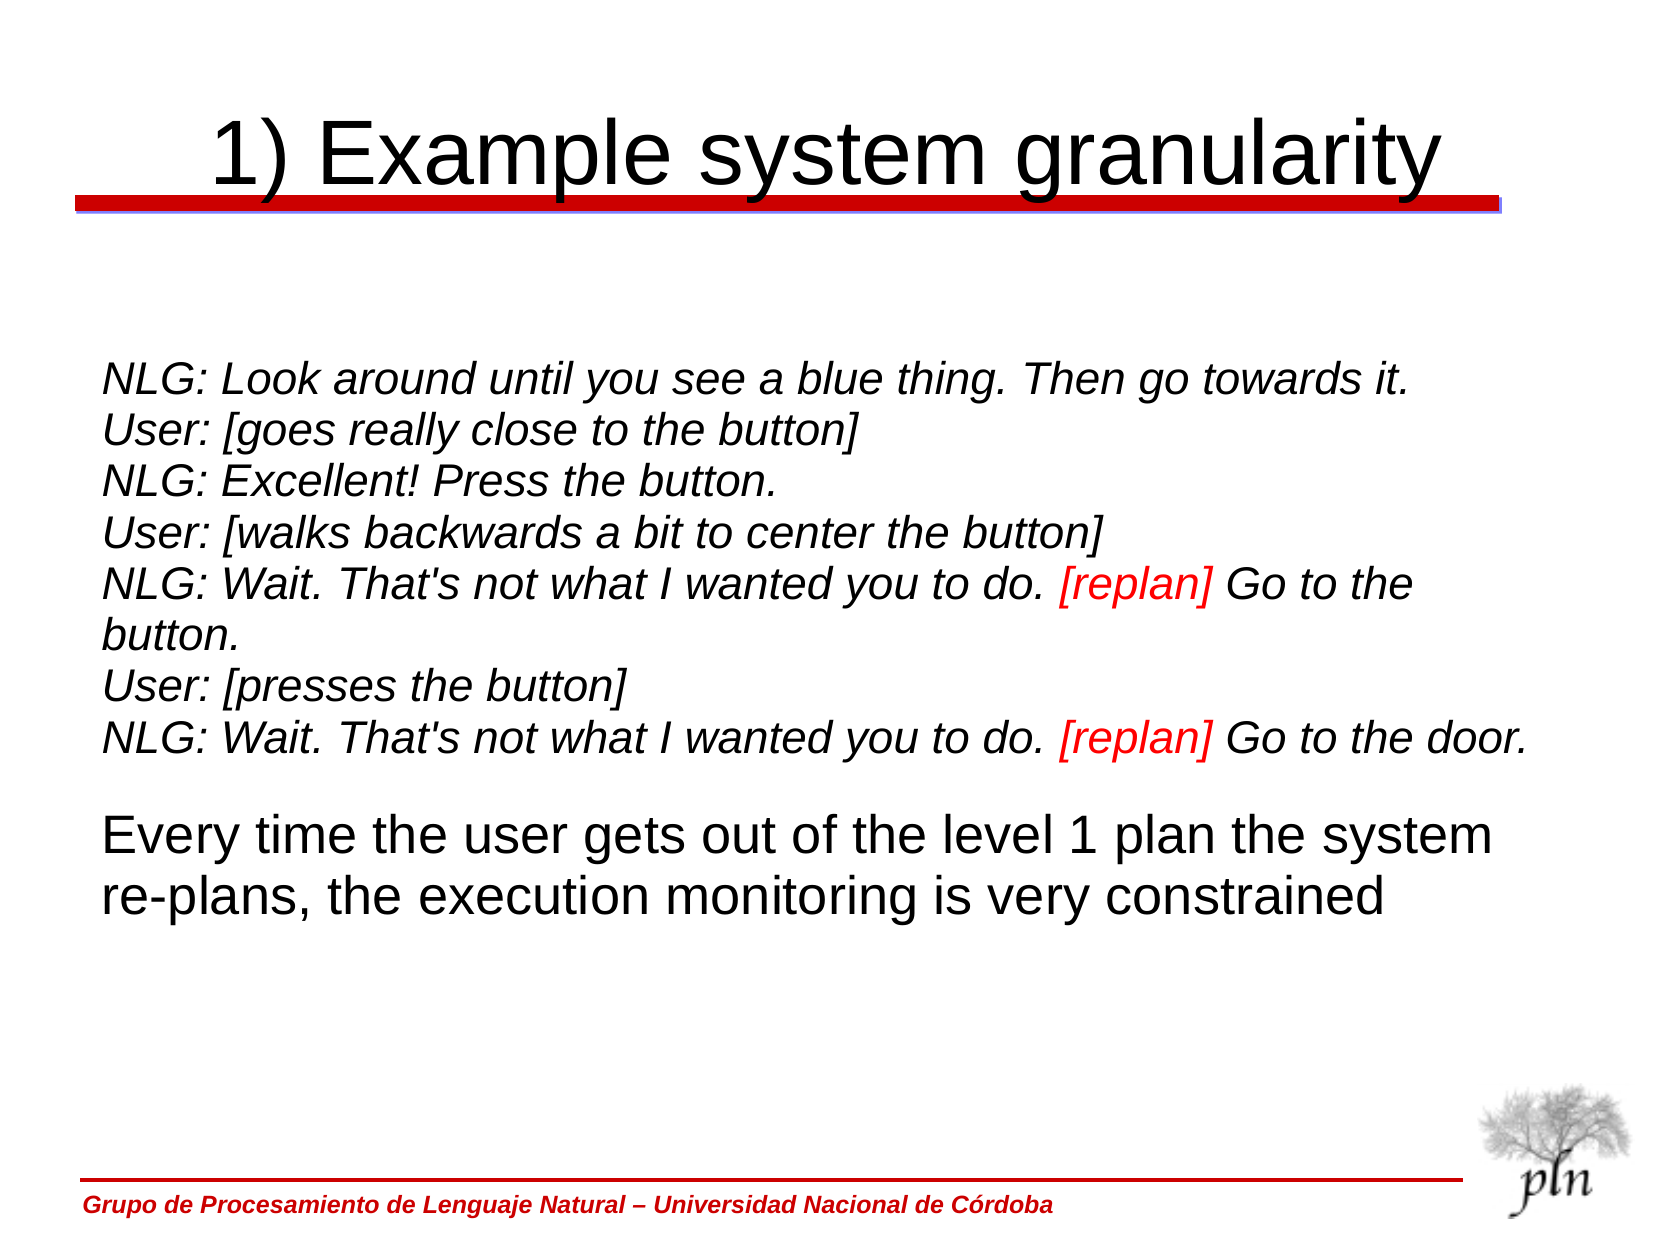

# 1) Example system granularity
NLG: Look around until you see a blue thing. Then go towards it.
User: [goes really close to the button]
NLG: Excellent! Press the button.
User: [walks backwards a bit to center the button]
NLG: Wait. That's not what I wanted you to do. [replan] Go to the button.
User: [presses the button]
NLG: Wait. That's not what I wanted you to do. [replan] Go to the door.
Every time the user gets out of the level 1 plan the system re-plans, the execution monitoring is very constrained